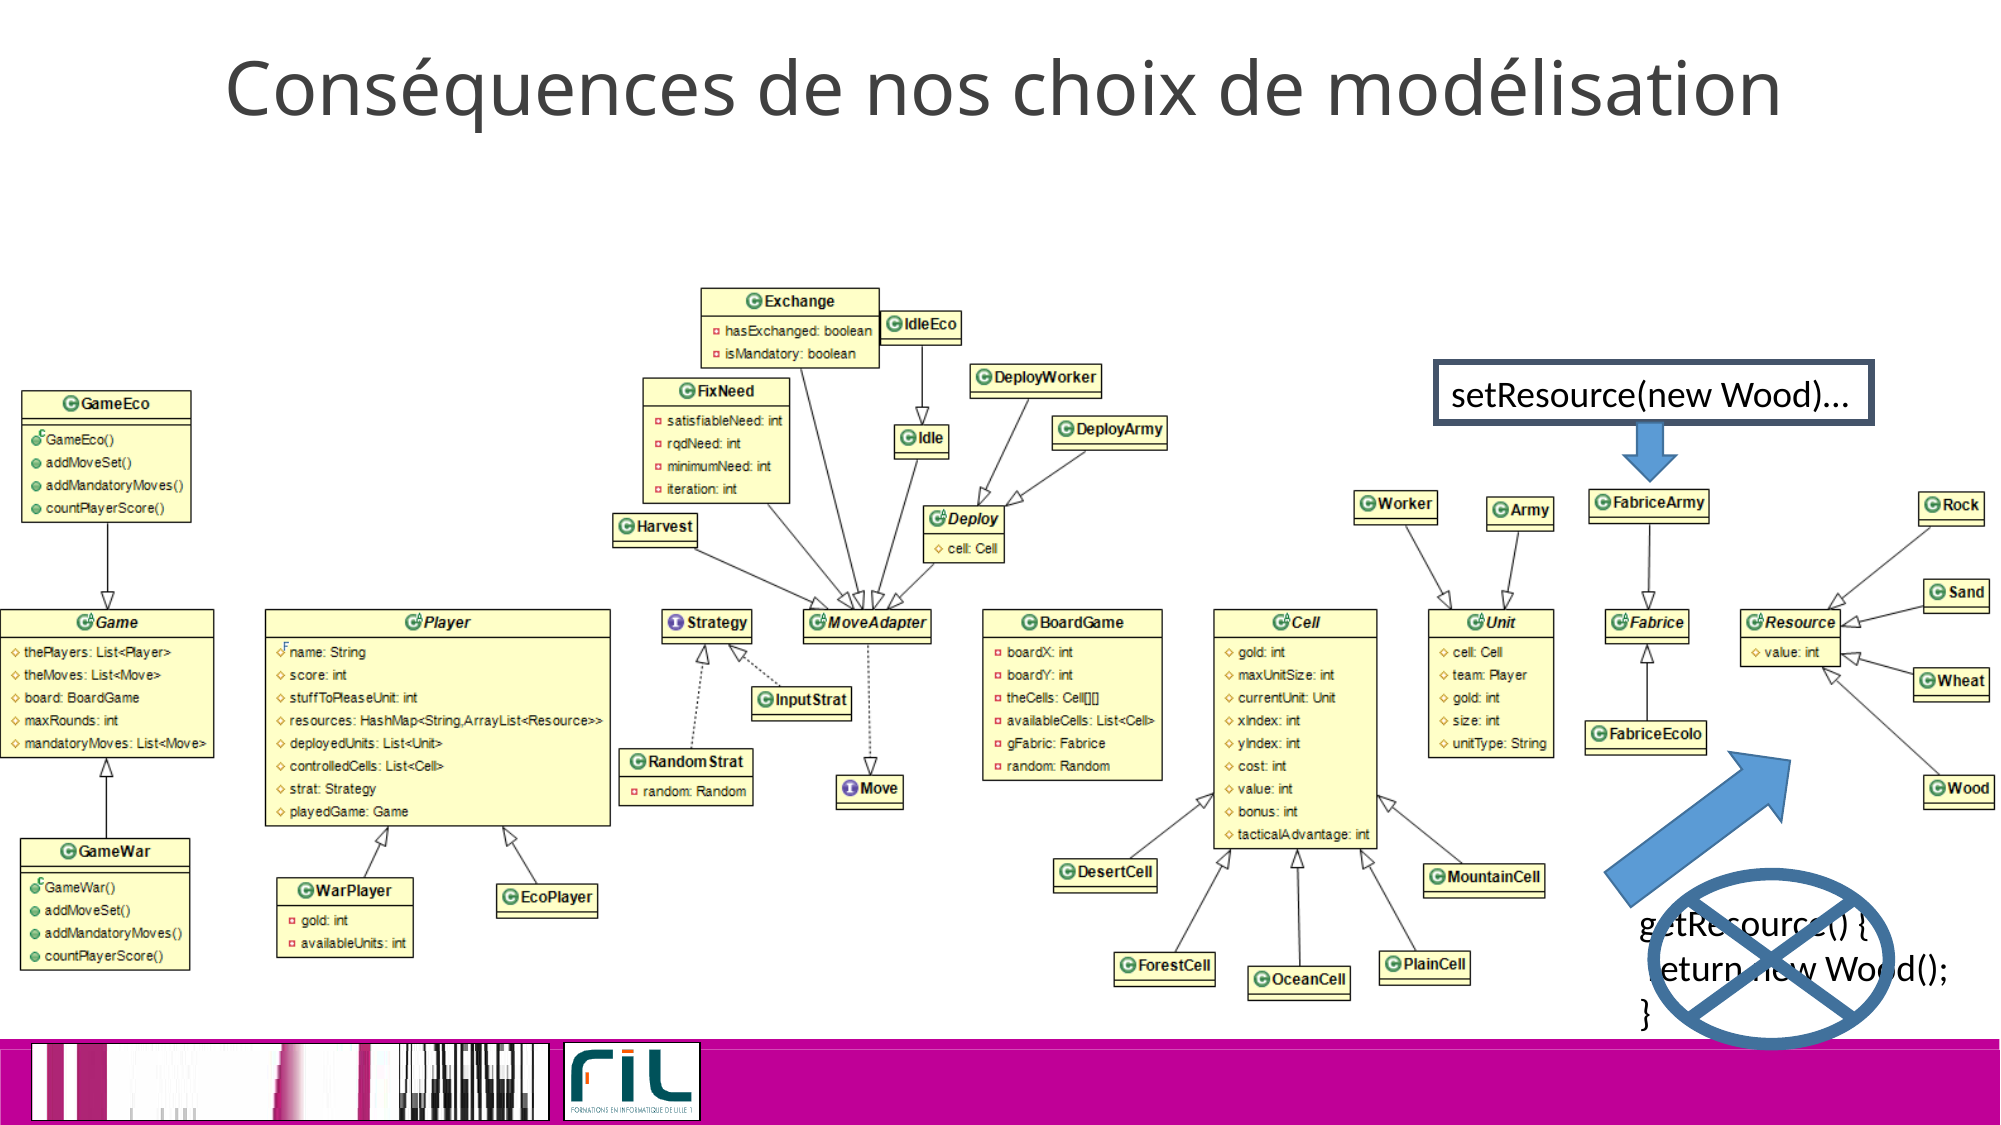

# Conséquences de nos choix de modélisation
setResource(new Wood)…
getResource() {
 return new Wood();
}